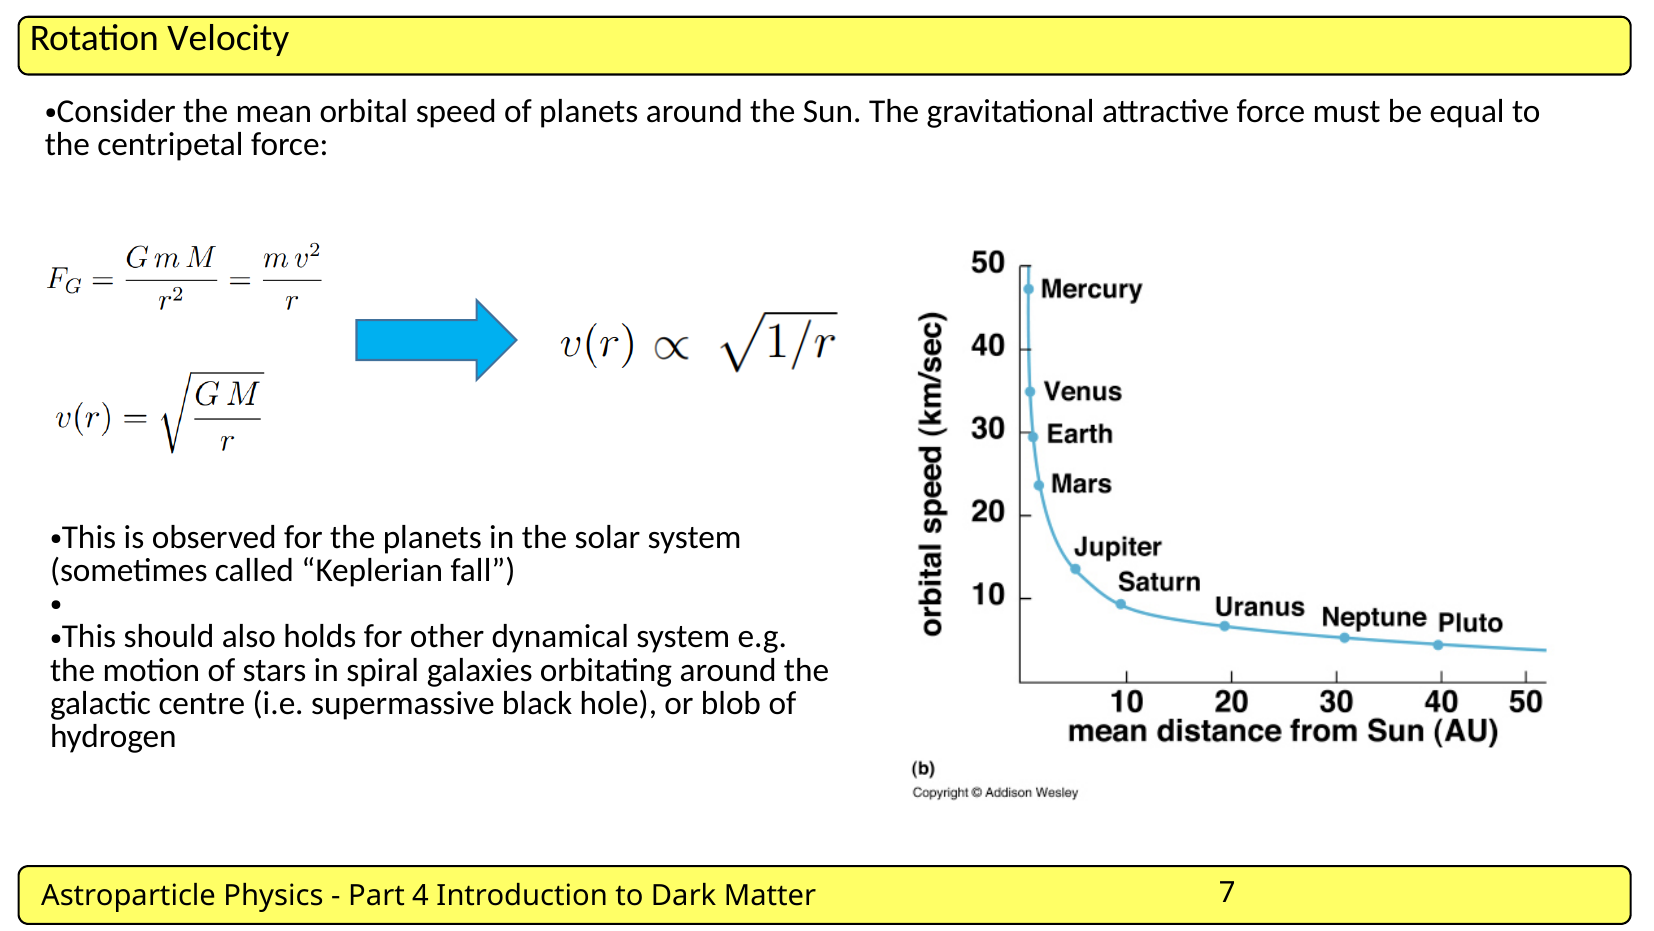

Rotation Velocity
Consider the mean orbital speed of planets around the Sun. The gravitational attractive force must be equal to the centripetal force:
This is observed for the planets in the solar system
(sometimes called “Keplerian fall”)
This should also holds for other dynamical system e.g. the motion of stars in spiral galaxies orbitating around the galactic centre (i.e. supermassive black hole), or blob of hydrogen
Astroparticle Physics - Part 4 Introduction to Dark Matter